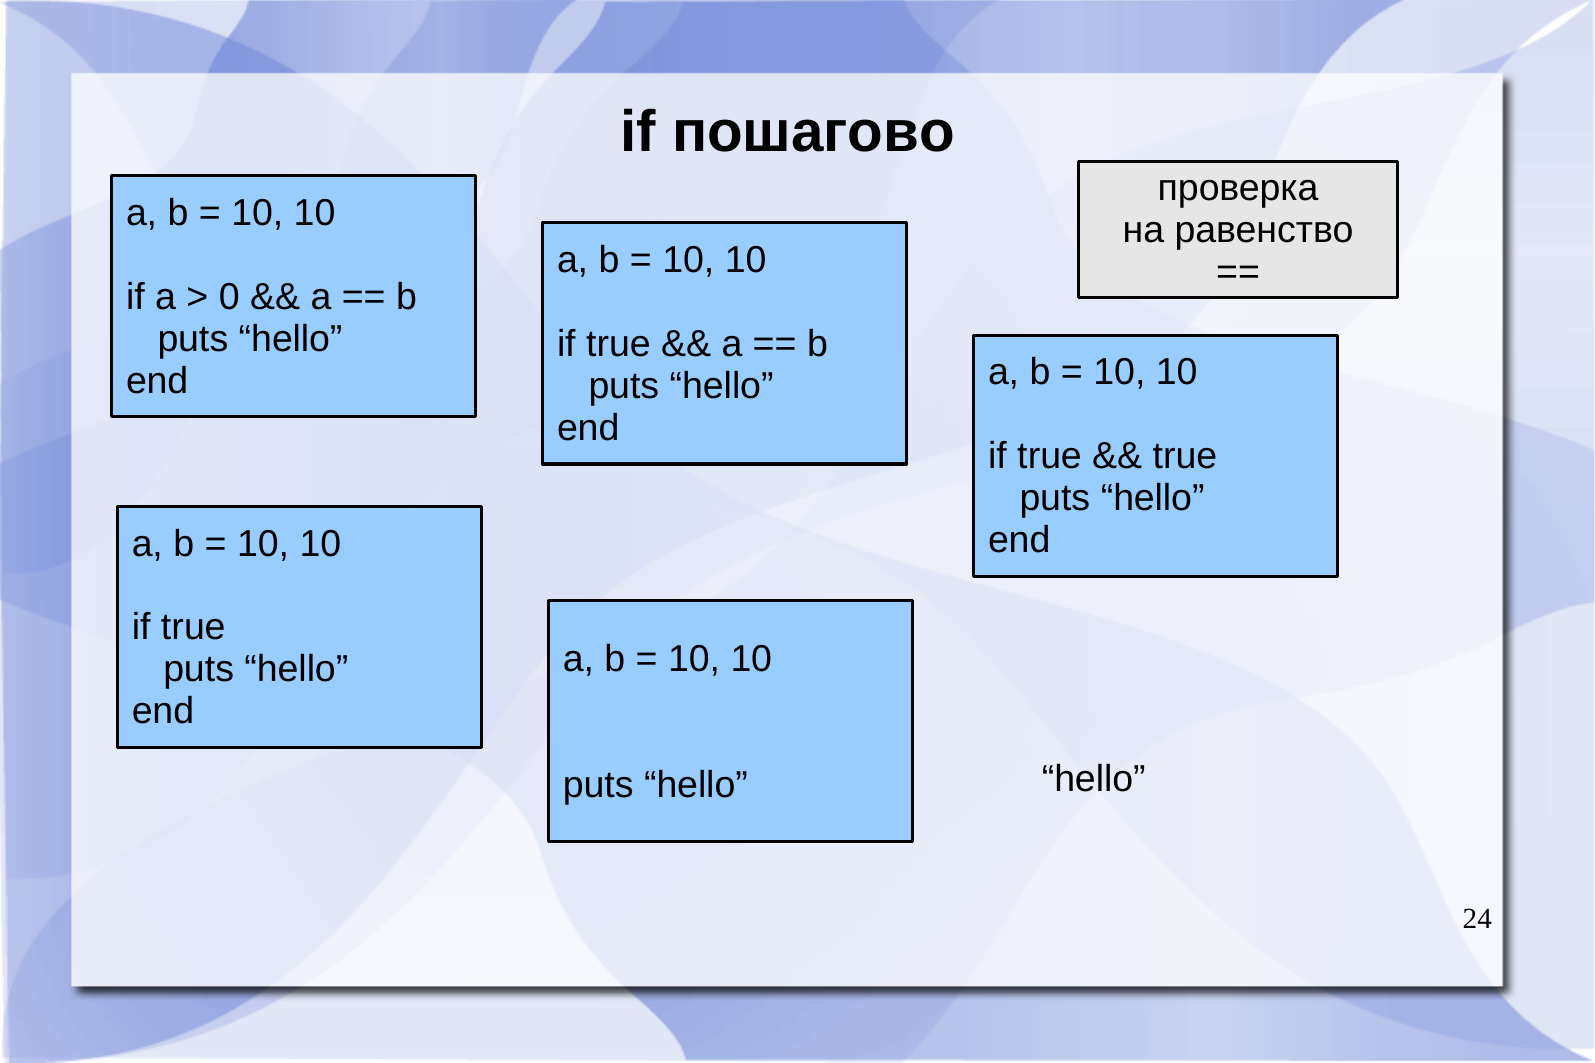

# if пошагово
проверка
на равенство
==
a, b = 10, 10
if a > 0 && a == b
 puts “hello”
end
a, b = 10, 10
if true && a == b
 puts “hello”
end
a, b = 10, 10
if true && true
 puts “hello”
end
a, b = 10, 10
if true
 puts “hello”
end
a, b = 10, 10
puts “hello”
“hello”
24